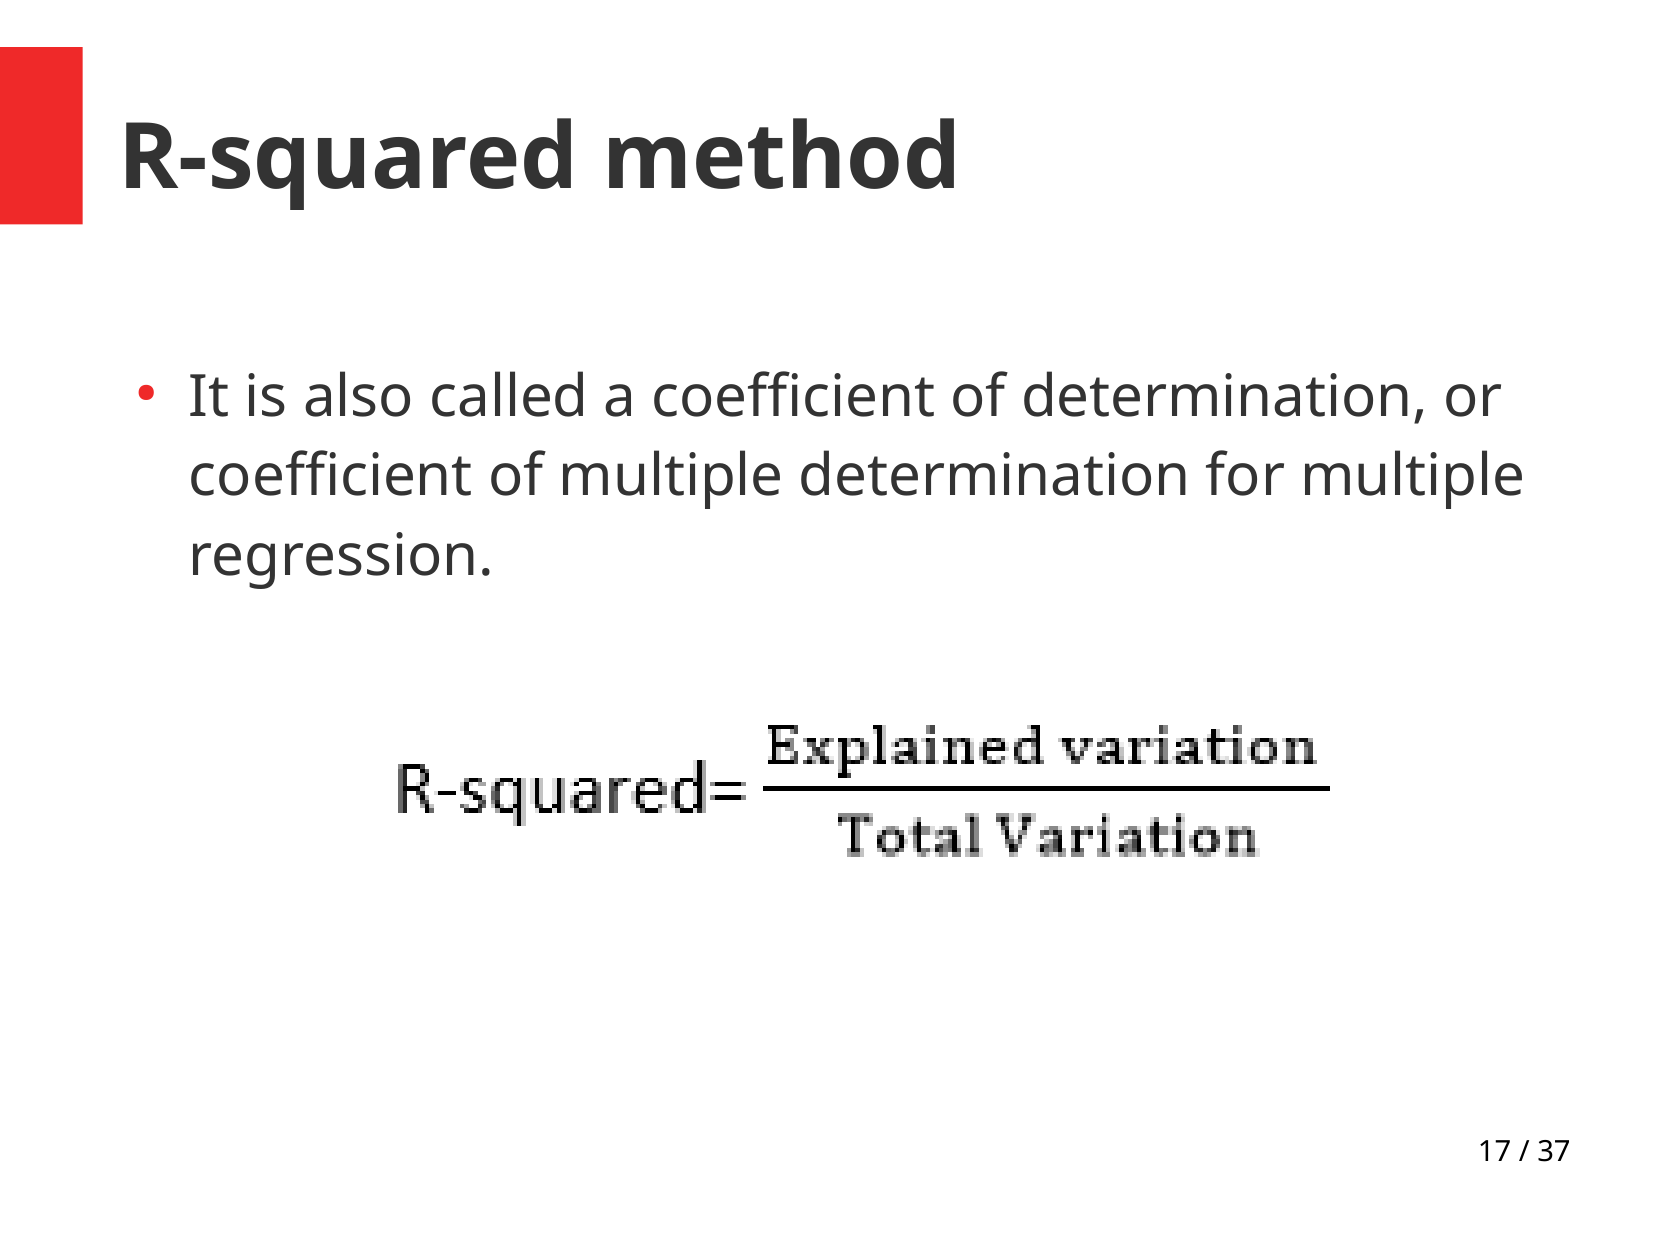

# R-squared method
It is also called a coefficient of determination, or coefficient of multiple determination for multiple regression.
17